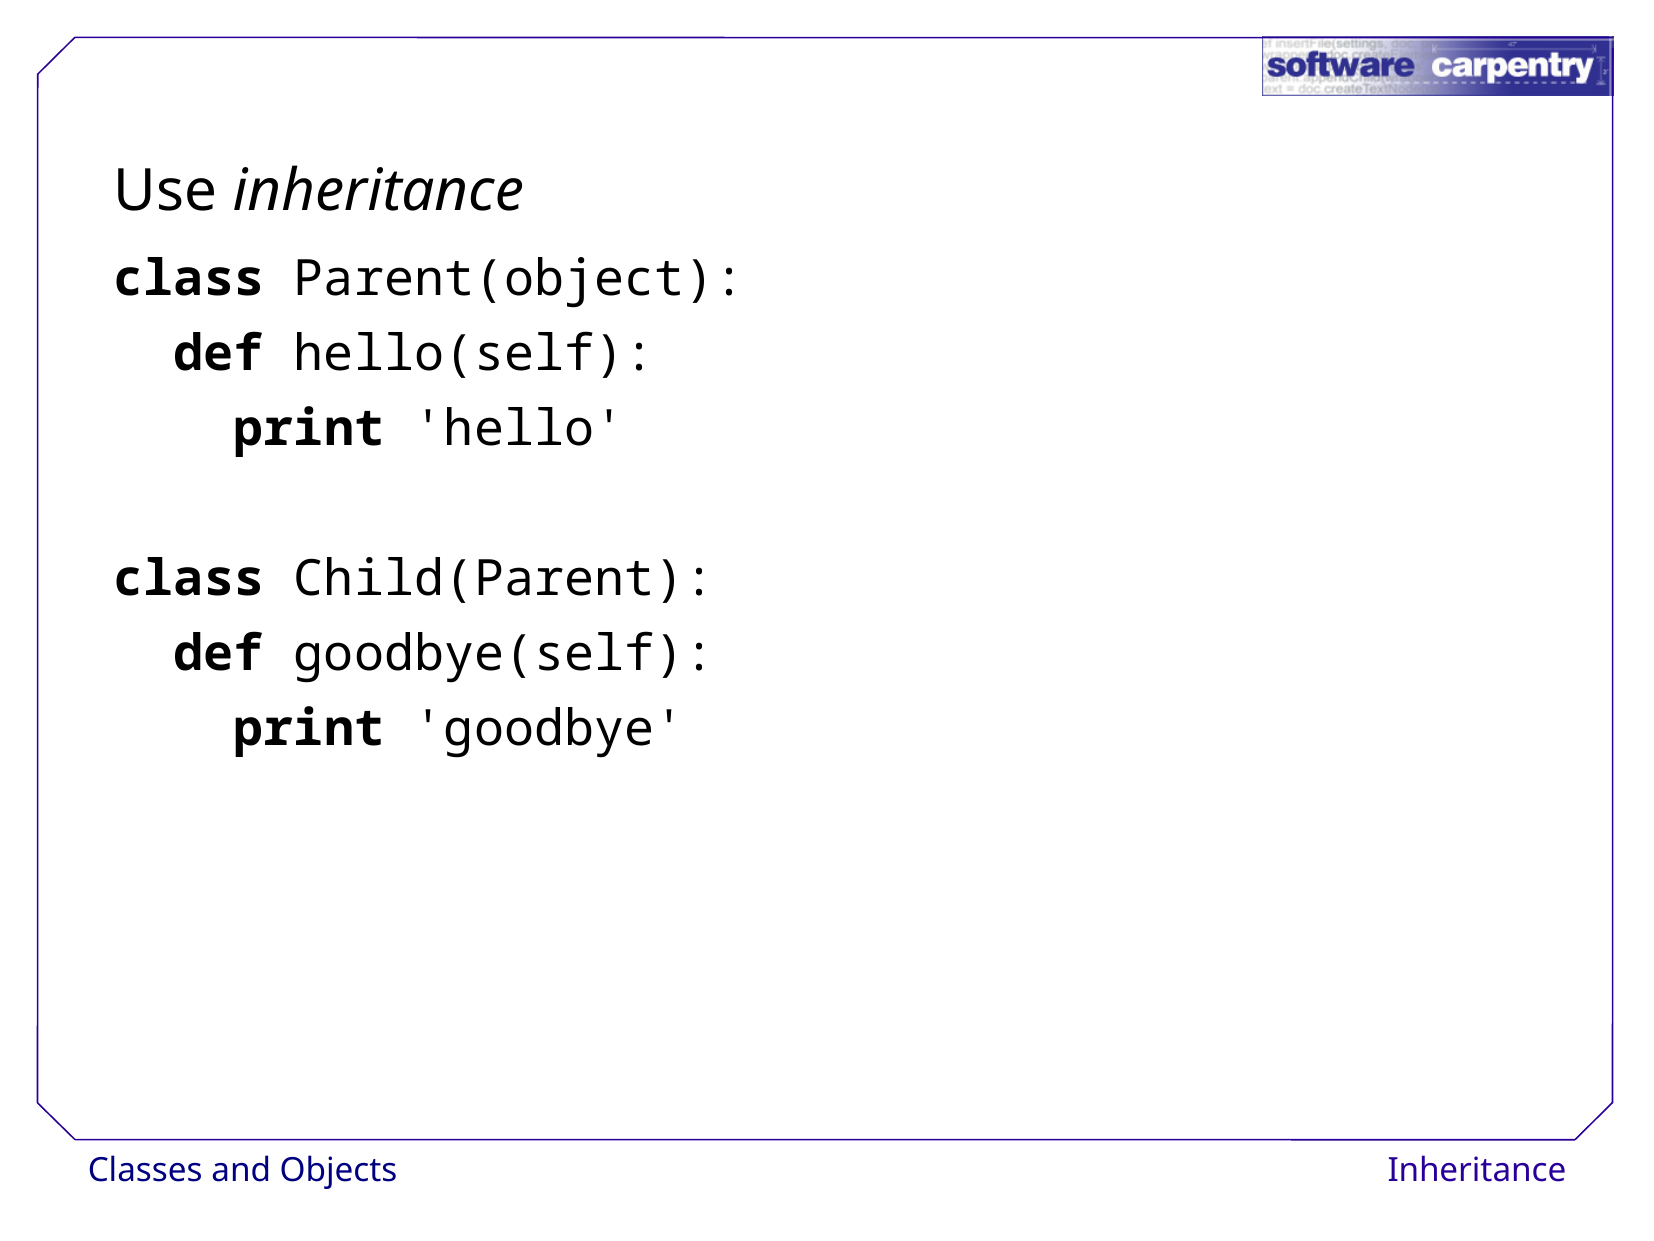

Use inheritance
class Parent(object):
 def hello(self):
 print 'hello'
class Child(Parent):
 def goodbye(self):
 print 'goodbye'